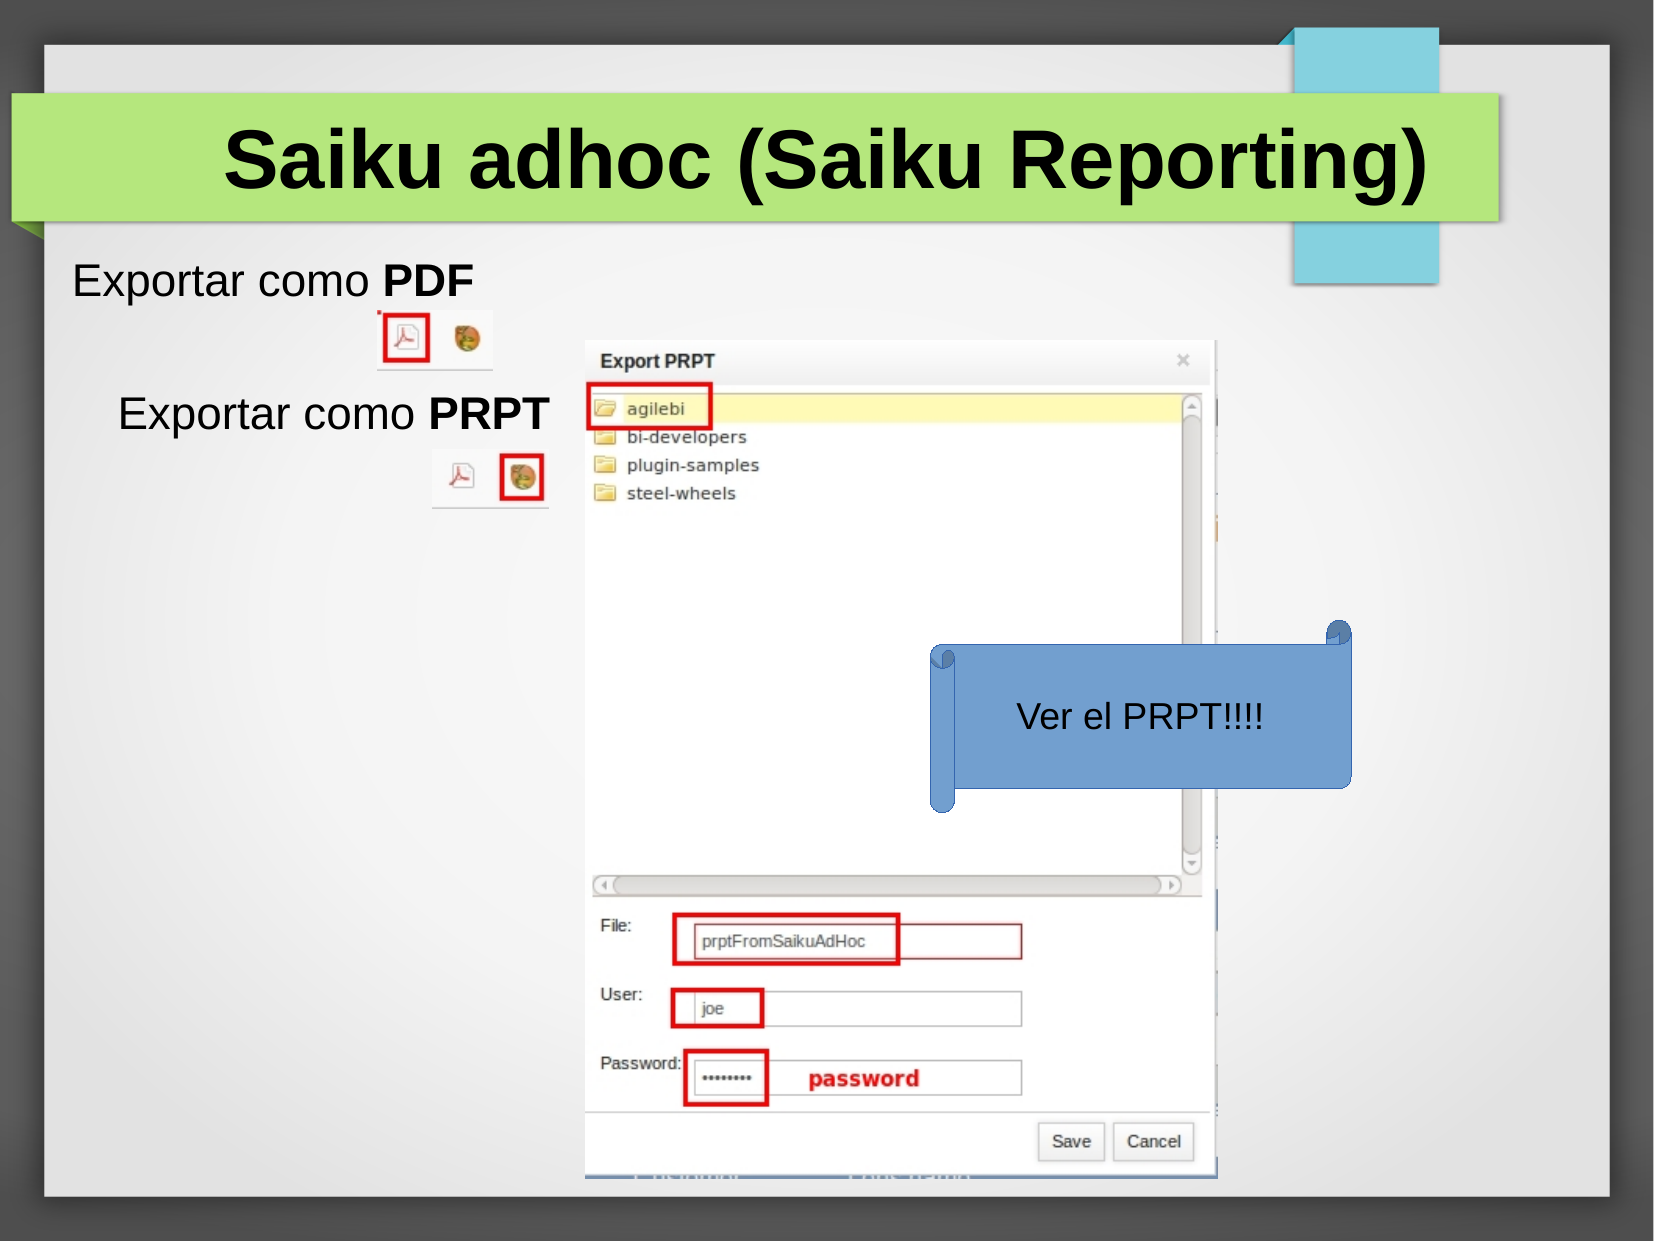

# Saiku adhoc (Saiku Reporting)
Exportar como PDF
Exportar como PRPT
Ver el PRPT!!!!